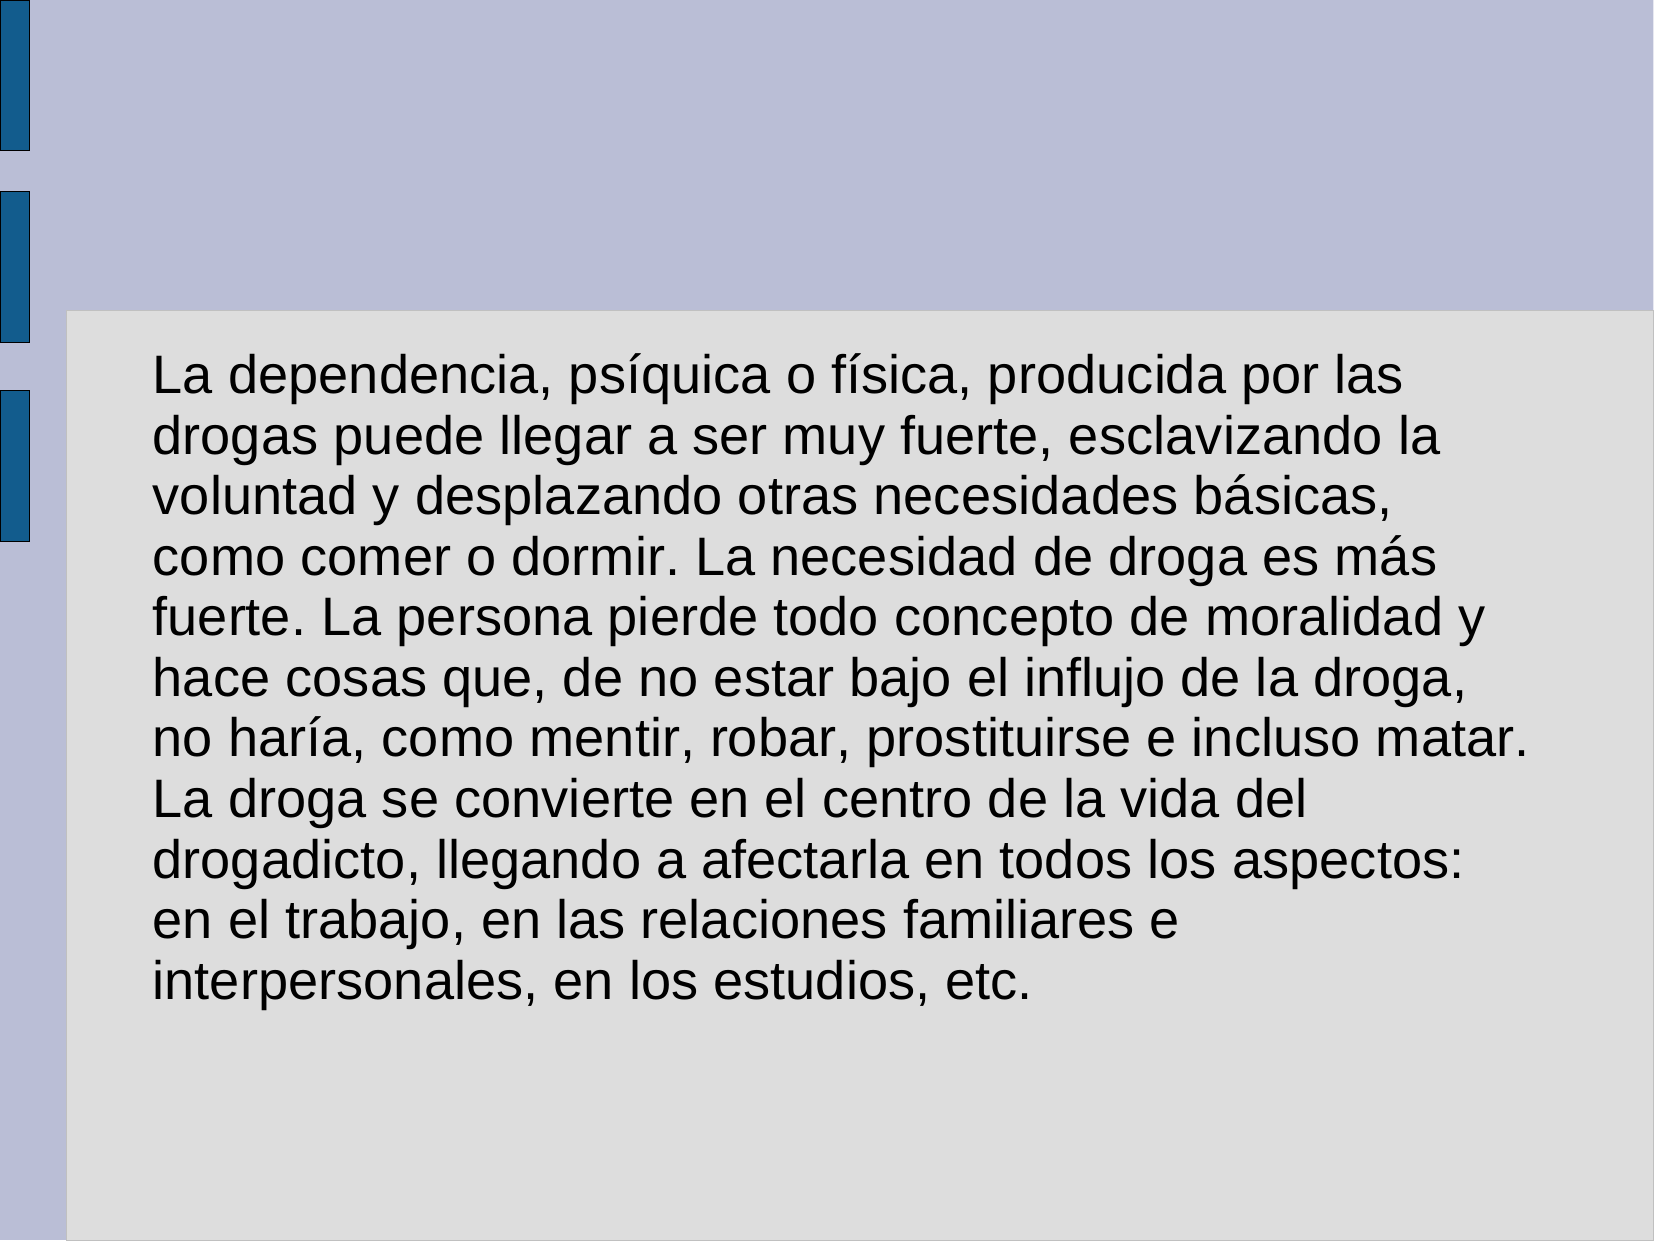

#
La dependencia, psíquica o física, producida por las drogas puede llegar a ser muy fuerte, esclavizando la voluntad y desplazando otras necesidades básicas, como comer o dormir. La necesidad de droga es más fuerte. La persona pierde todo concepto de moralidad y hace cosas que, de no estar bajo el influjo de la droga, no haría, como mentir, robar, prostituirse e incluso matar. La droga se convierte en el centro de la vida del drogadicto, llegando a afectarla en todos los aspectos: en el trabajo, en las relaciones familiares e interpersonales, en los estudios, etc.